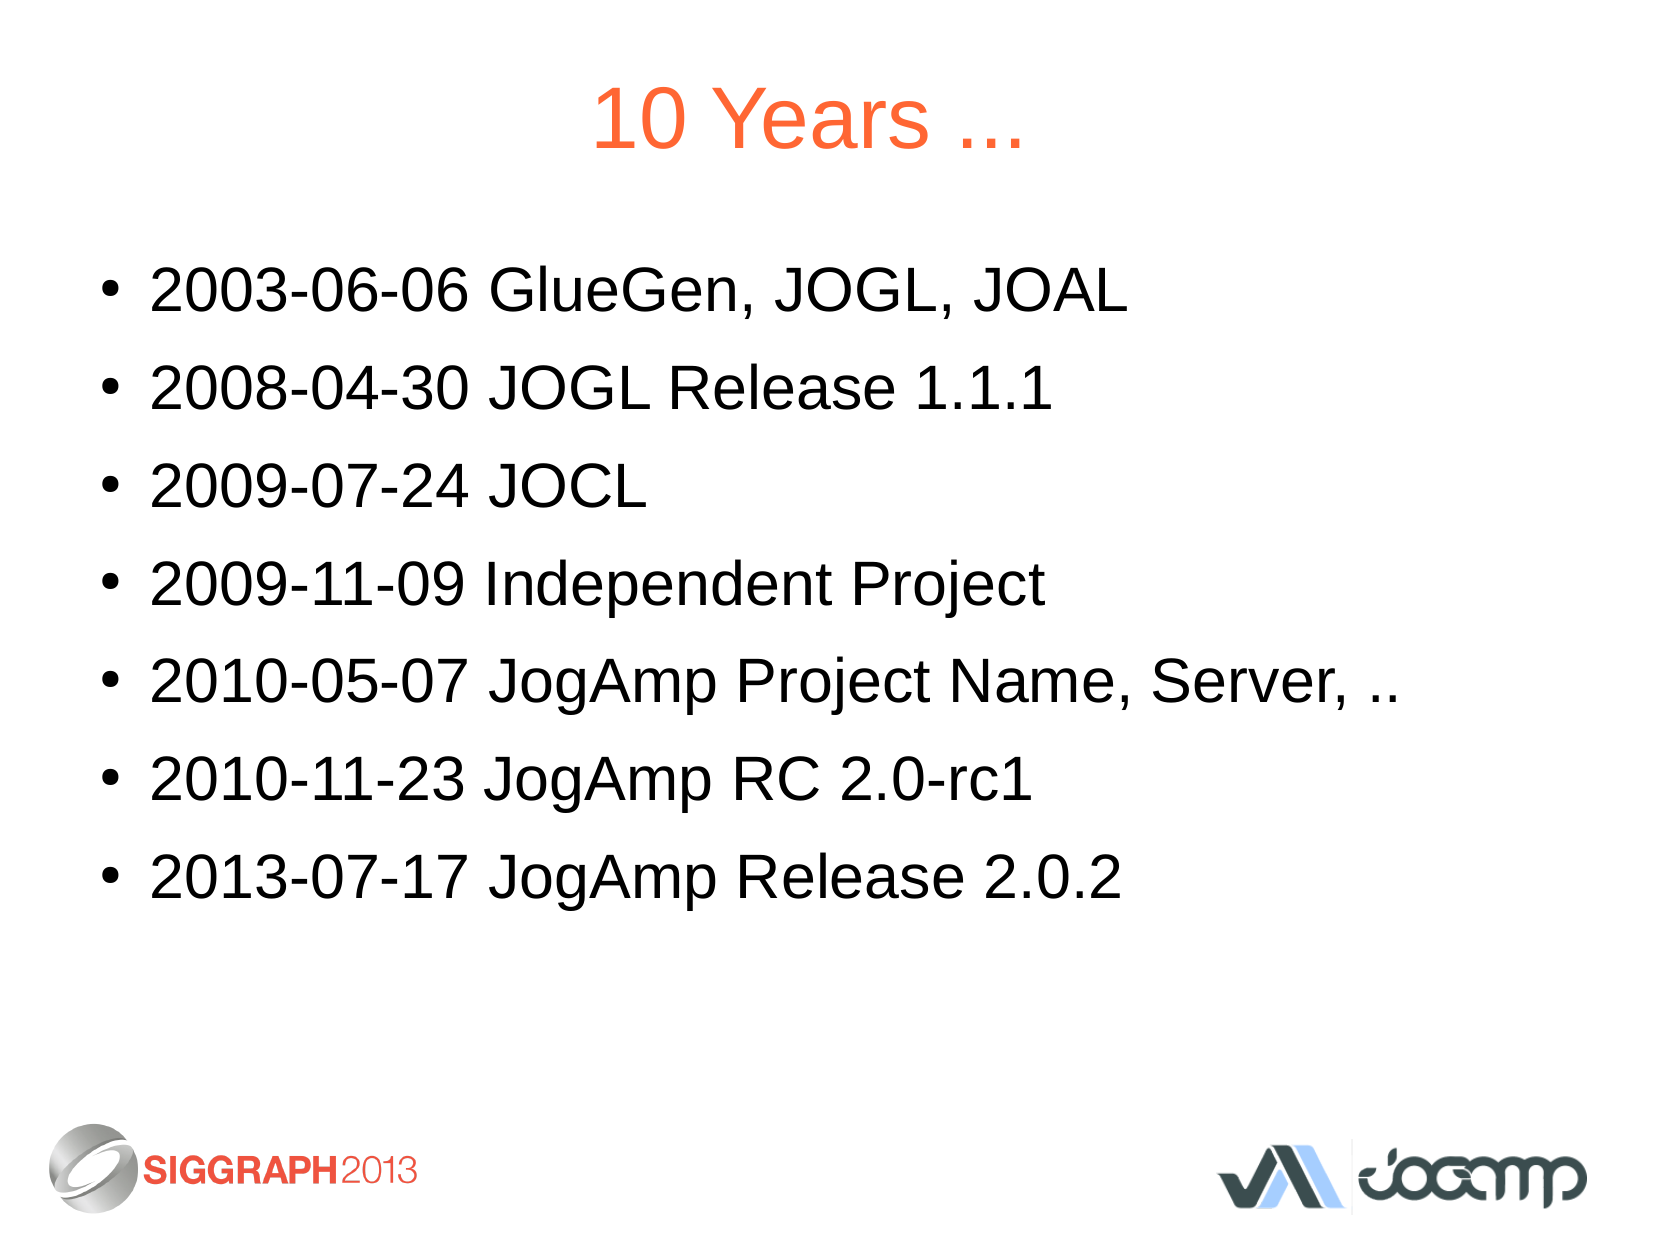

# 10 Years ...
2003-06-06 GlueGen, JOGL, JOAL
2008-04-30 JOGL Release 1.1.1
2009-07-24 JOCL
2009-11-09 Independent Project
2010-05-07 JogAmp Project Name, Server, ..
2010-11-23 JogAmp RC 2.0-rc1
2013-07-17 JogAmp Release 2.0.2